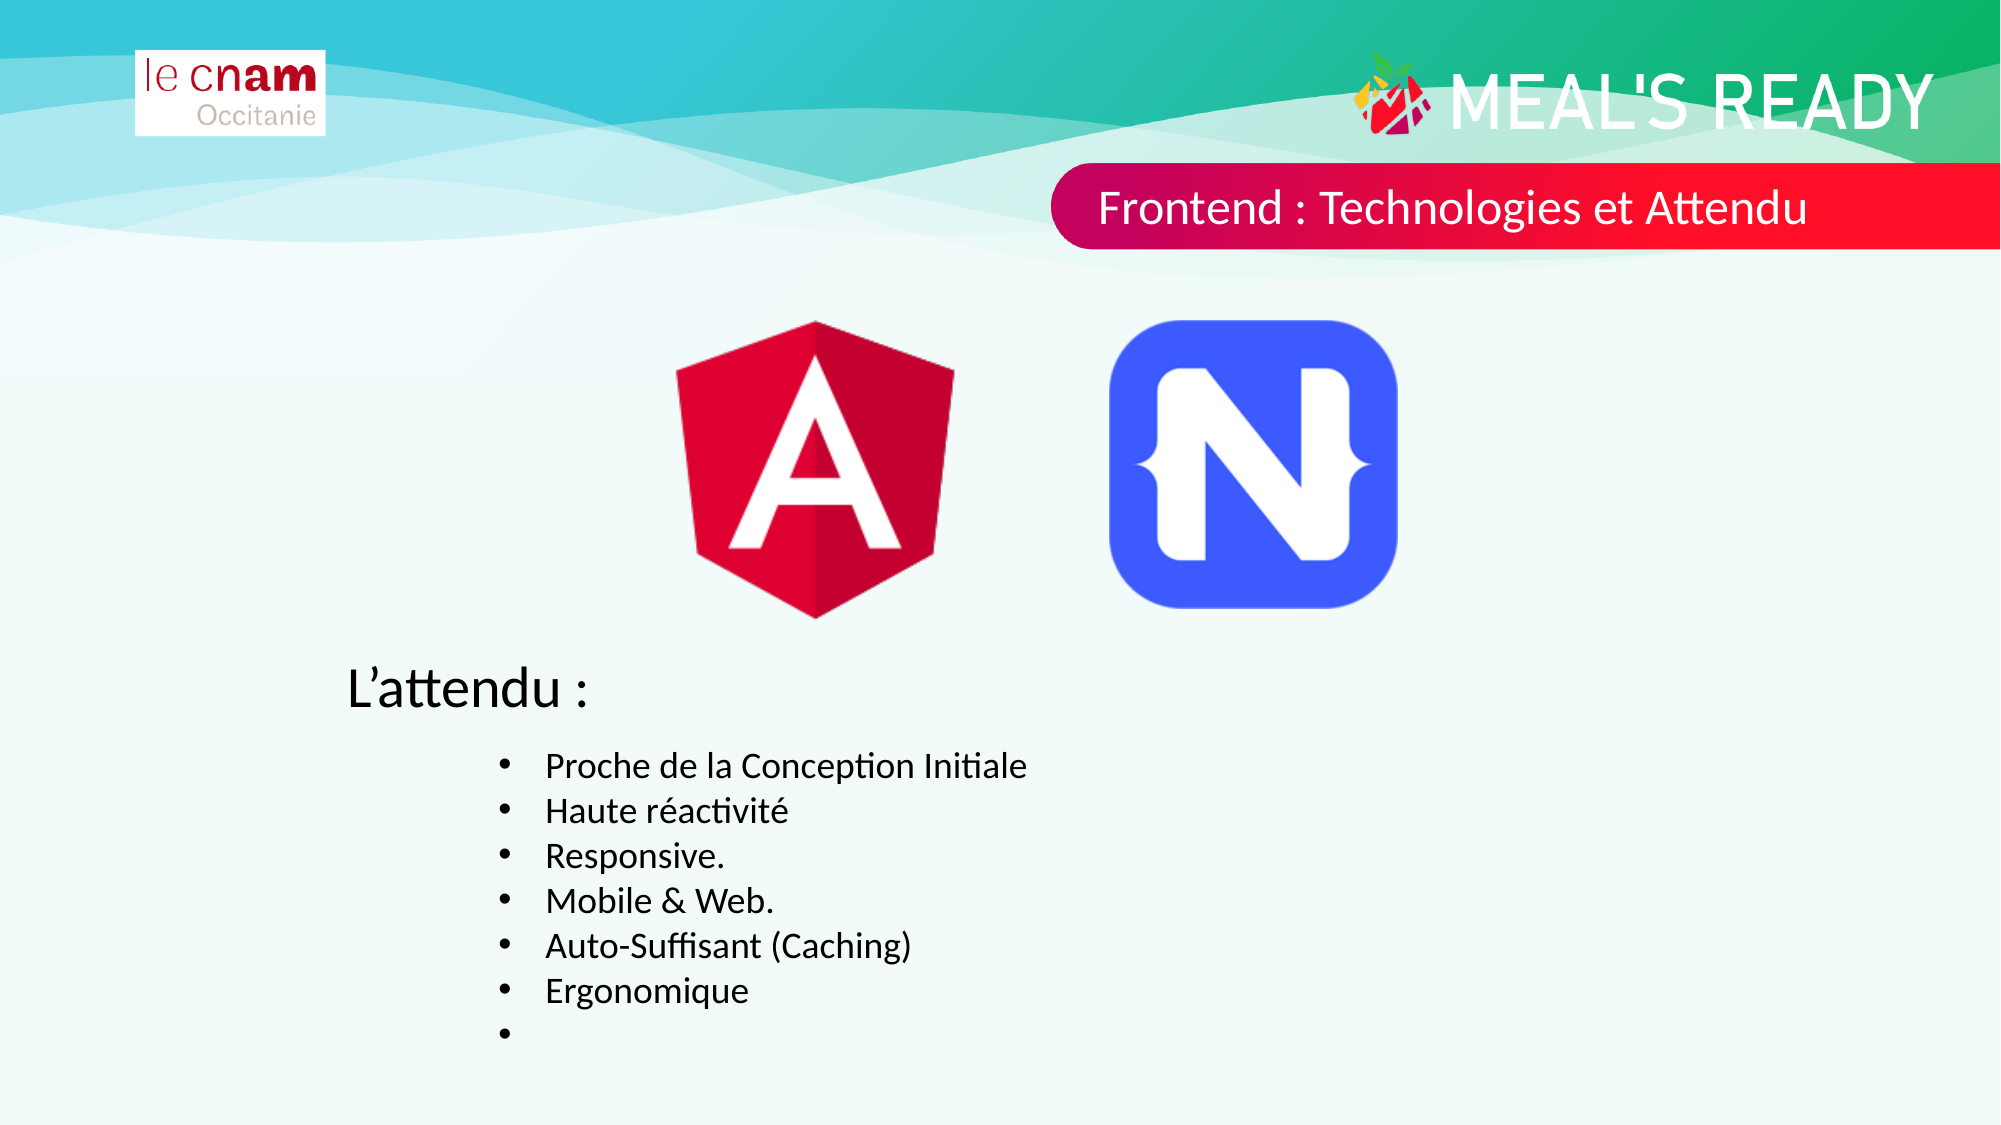

Frontend : Technologies et Attendu
L’attendu :
Proche de la Conception Initiale
Haute réactivité
Responsive.
Mobile & Web.
Auto-Suffisant (Caching)
Ergonomique